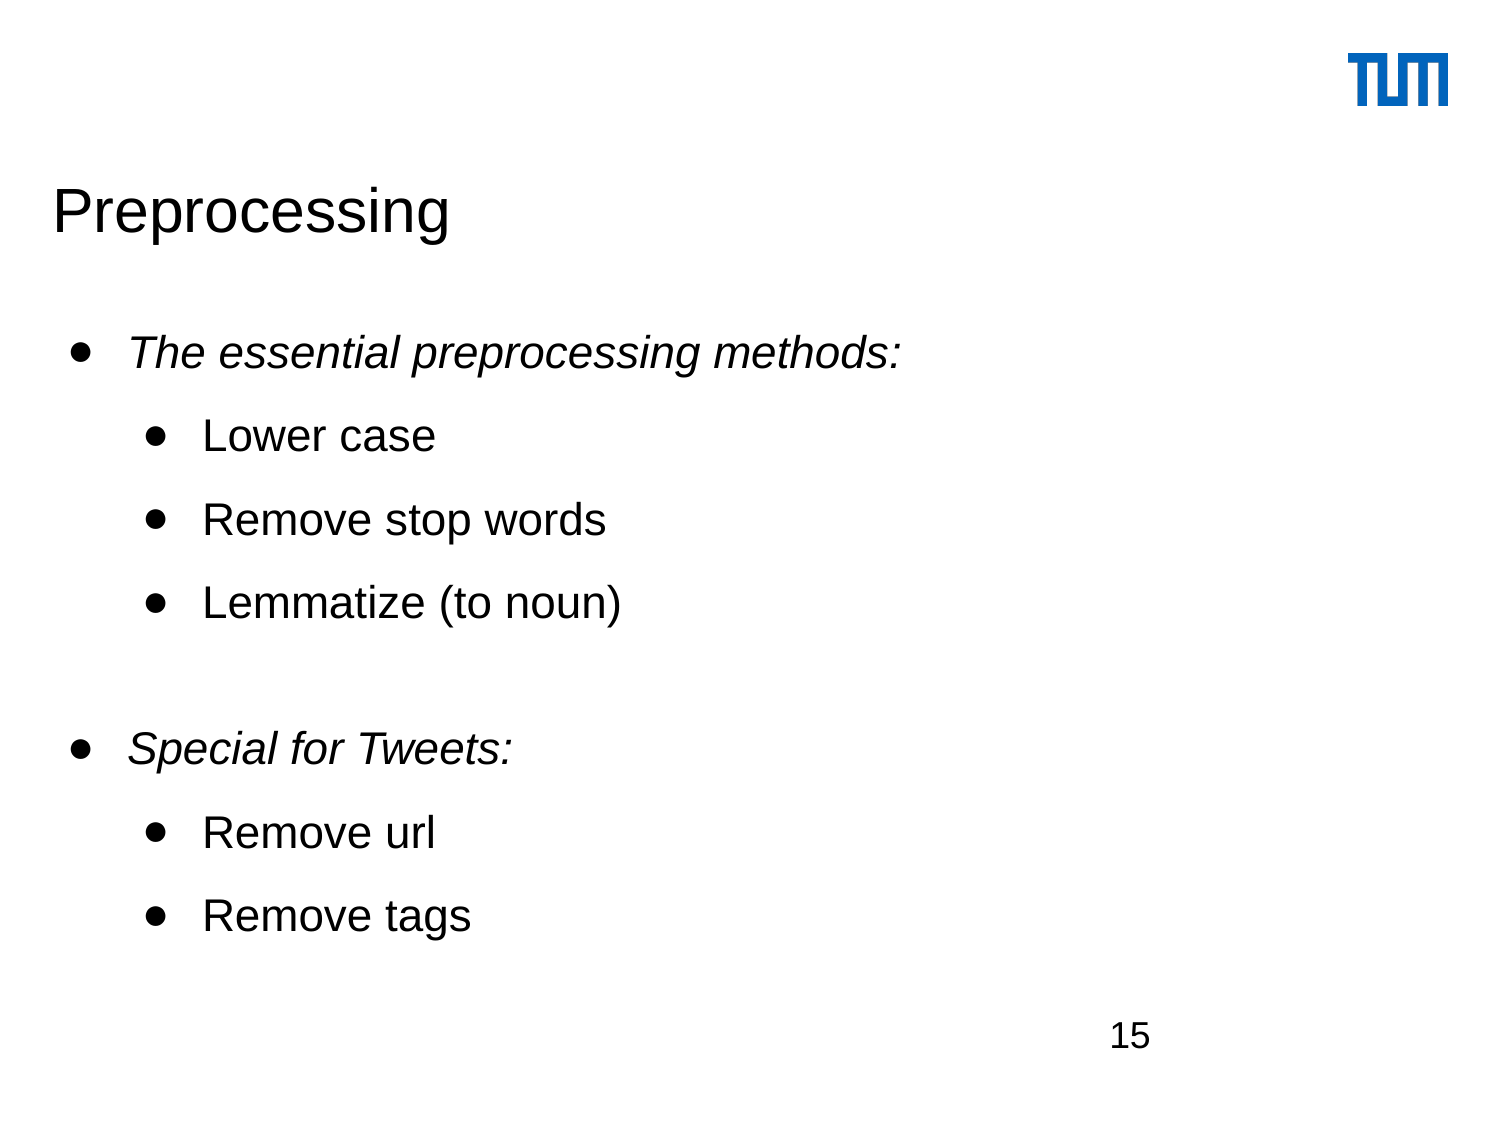

Preprocessing
The essential preprocessing methods:
Lower case
Remove stop words
Lemmatize (to noun)
Special for Tweets:
Remove url
Remove tags